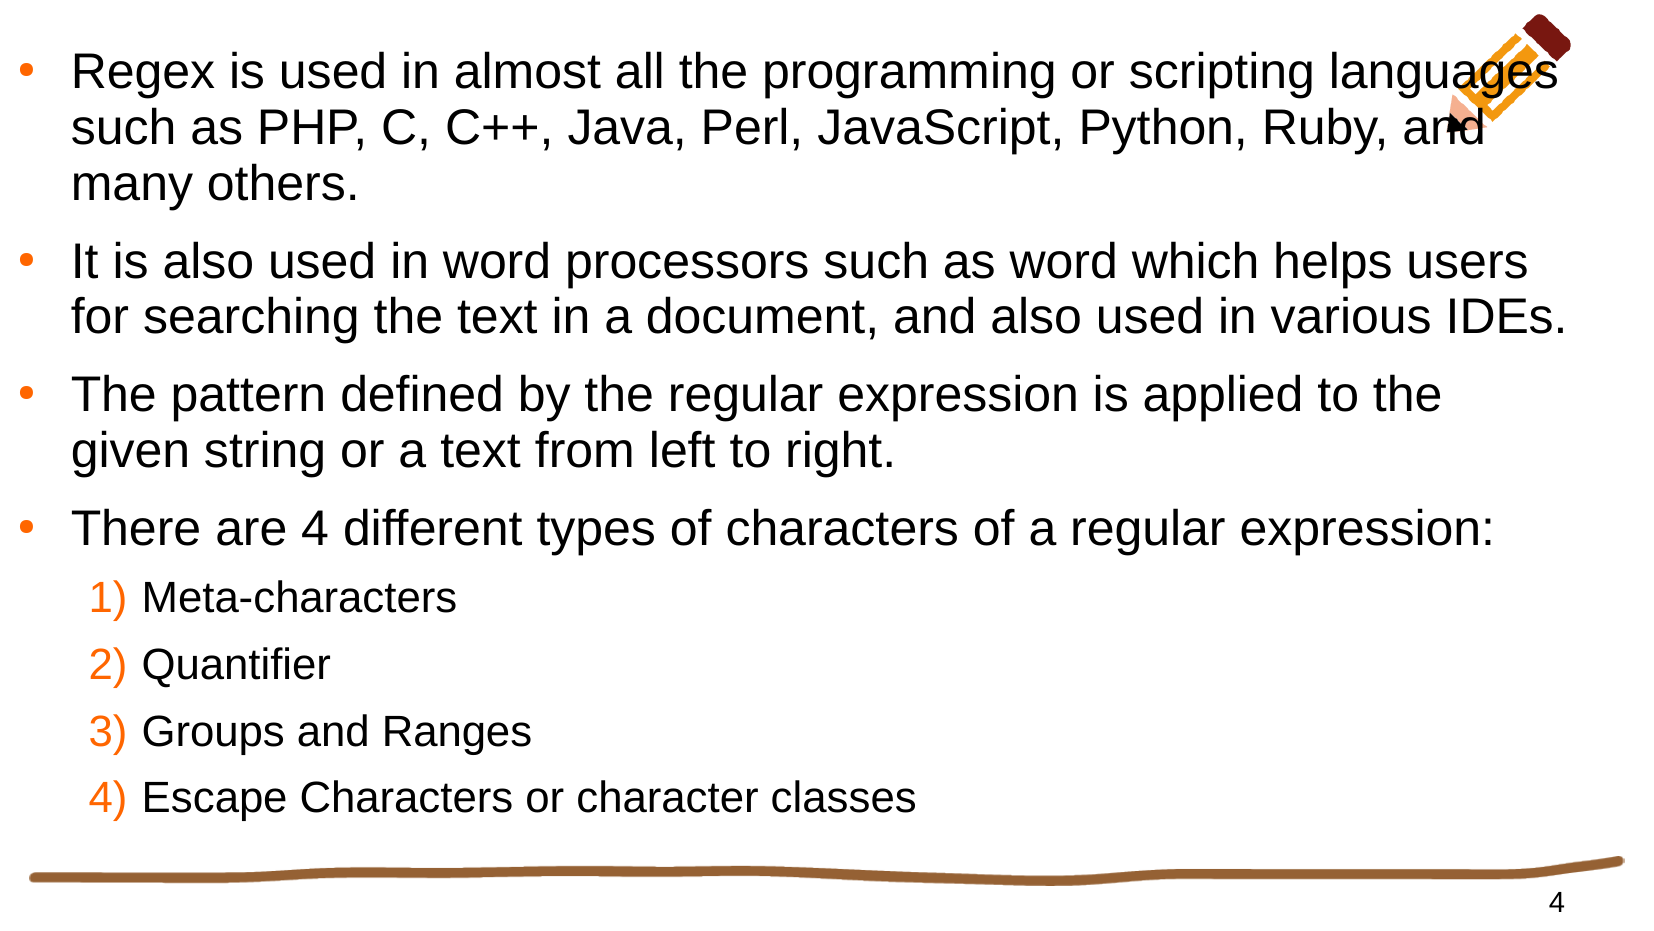

# Regex is used in almost all the programming or scripting languages such as PHP, C, C++, Java, Perl, JavaScript, Python, Ruby, and many others.
It is also used in word processors such as word which helps users for searching the text in a document, and also used in various IDEs.
The pattern defined by the regular expression is applied to the given string or a text from left to right.
There are 4 different types of characters of a regular expression:
Meta-characters
Quantifier
Groups and Ranges
Escape Characters or character classes
4